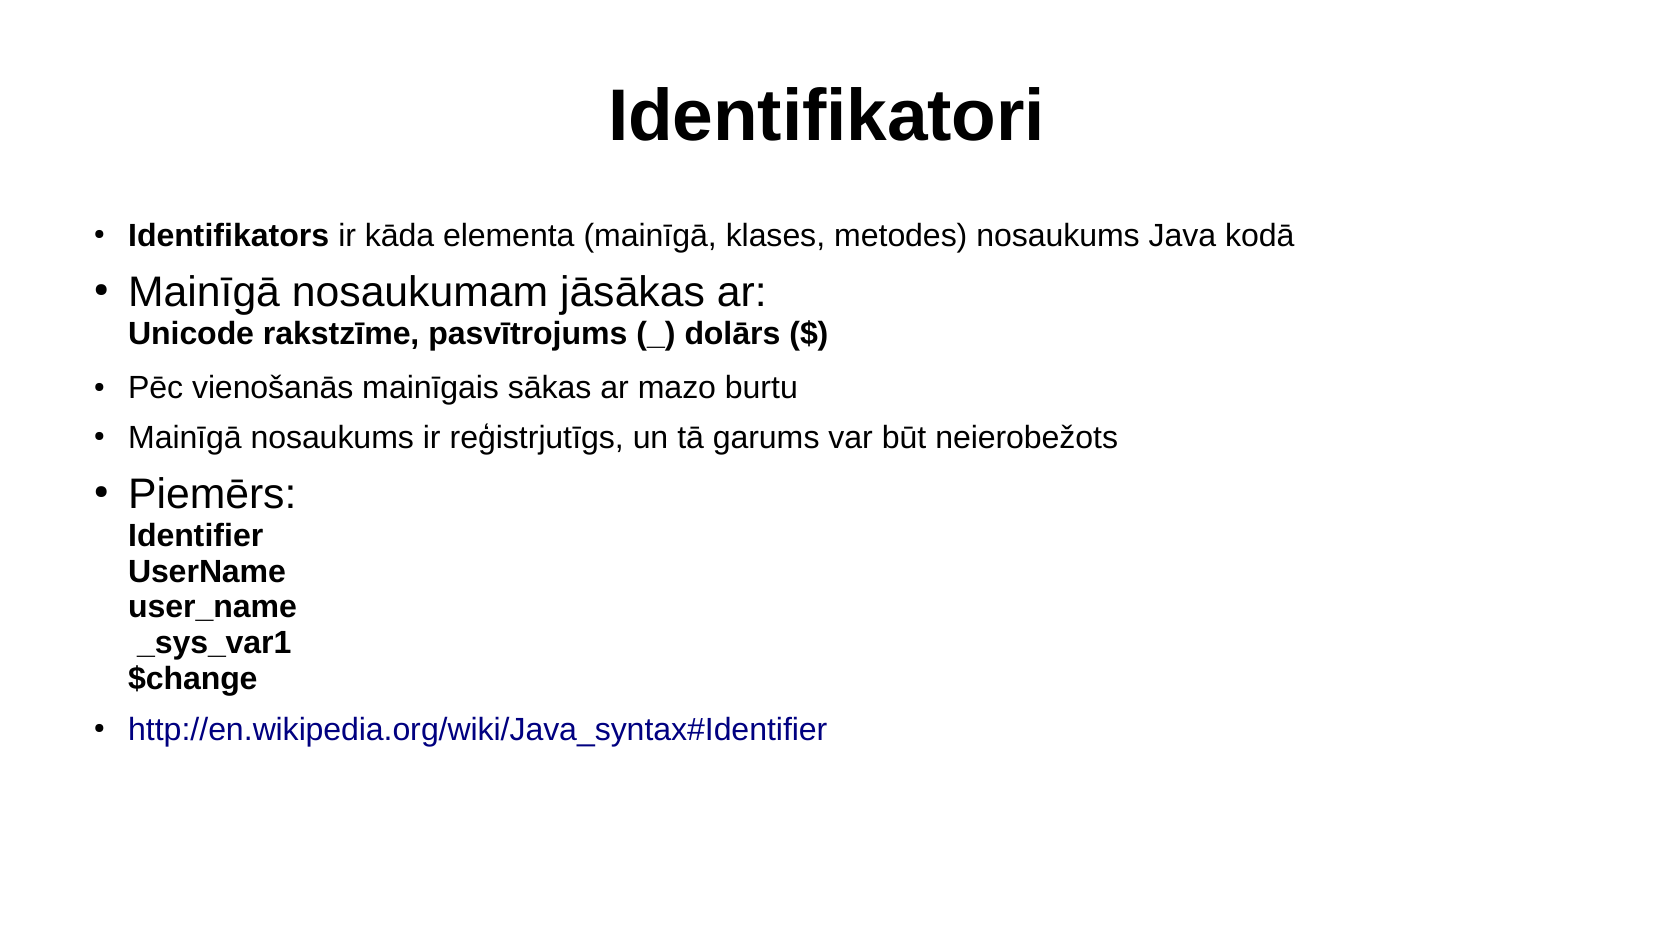

# Identifikatori
Identifikators ir kāda elementa (mainīgā, klases, metodes) nosaukums Java kodā
Mainīgā nosaukumam jāsākas ar:
Unicode rakstzīme, pasvītrojums (_) dolārs ($)
Pēc vienošanās mainīgais sākas ar mazo burtu
Mainīgā nosaukums ir reģistrjutīgs, un tā garums var būt neierobežots
Piemērs:
Identifier
UserName
user_name
 _sys_var1
$change
http://en.wikipedia.org/wiki/Java_syntax#Identifier